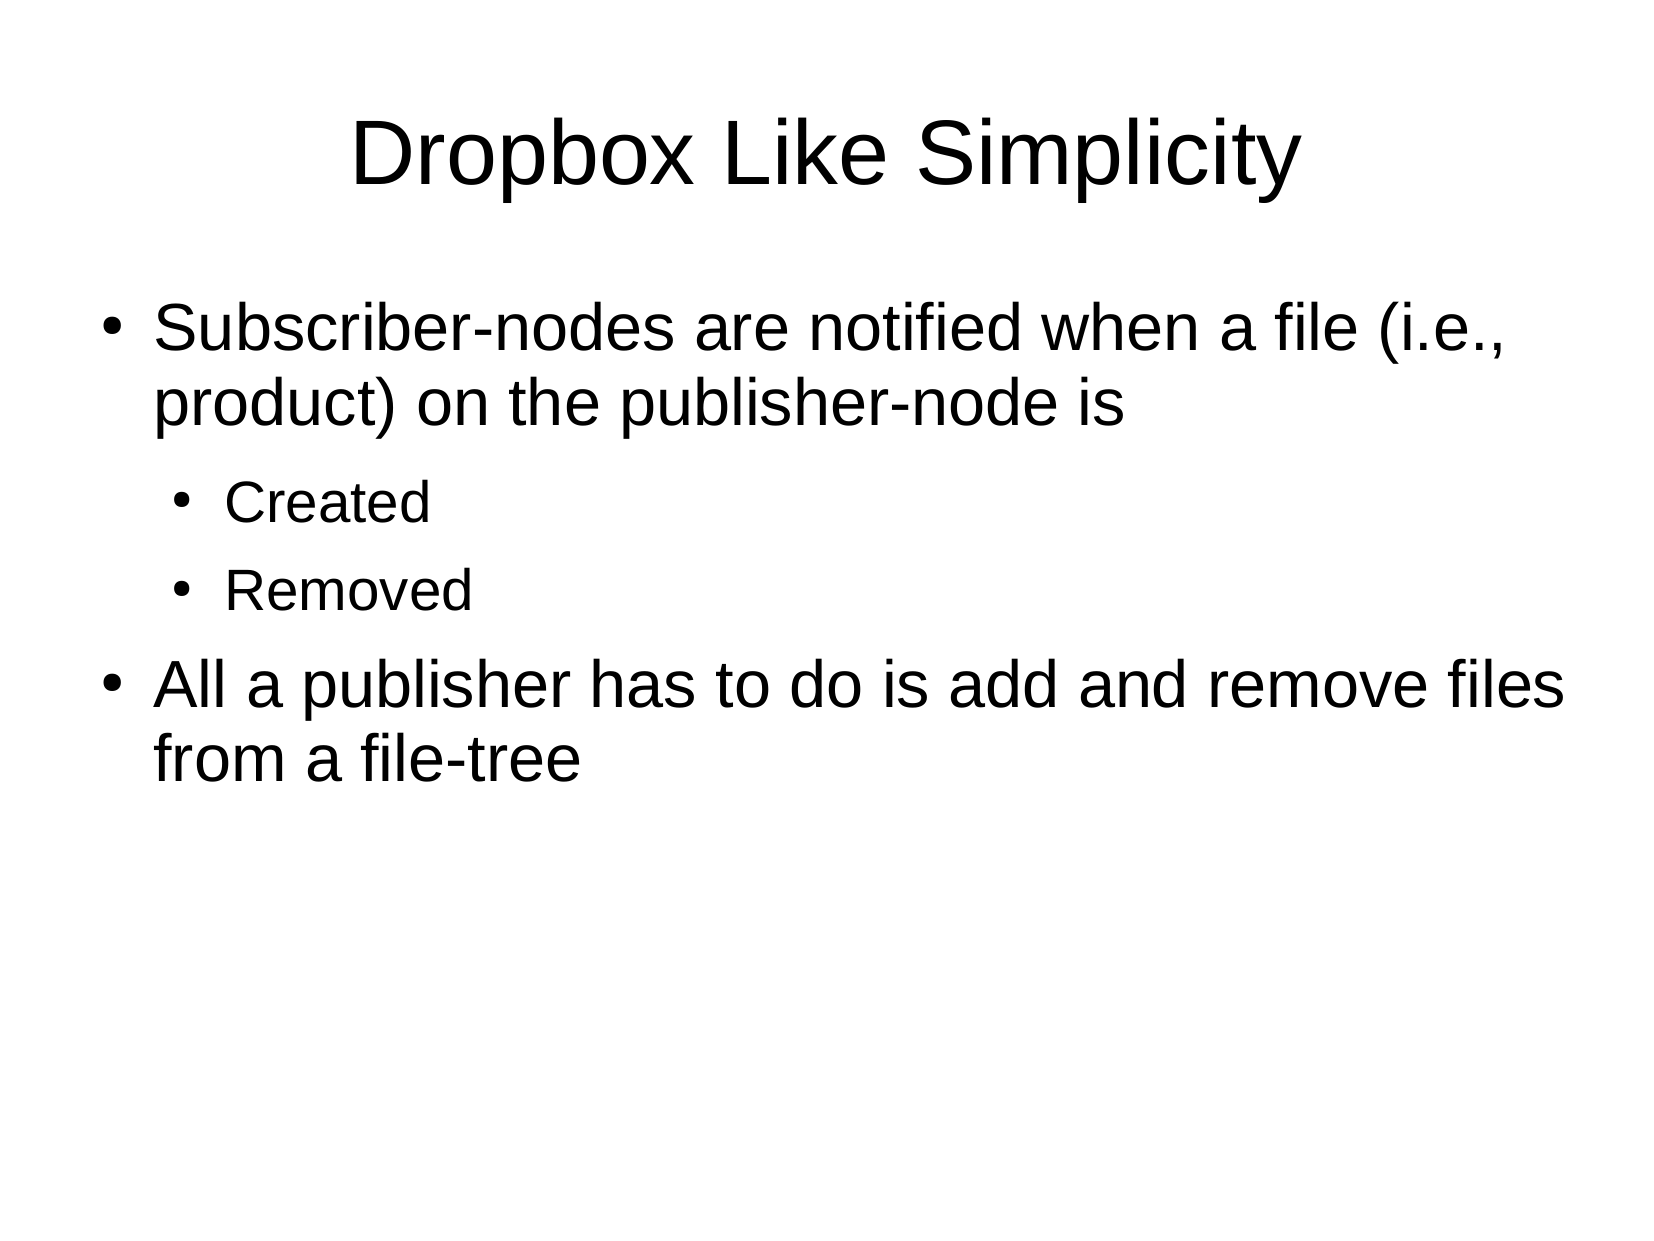

# Dropbox Like Simplicity
Subscriber-nodes are notified when a file (i.e., product) on the publisher-node is
Created
Removed
All a publisher has to do is add and remove files from a file-tree